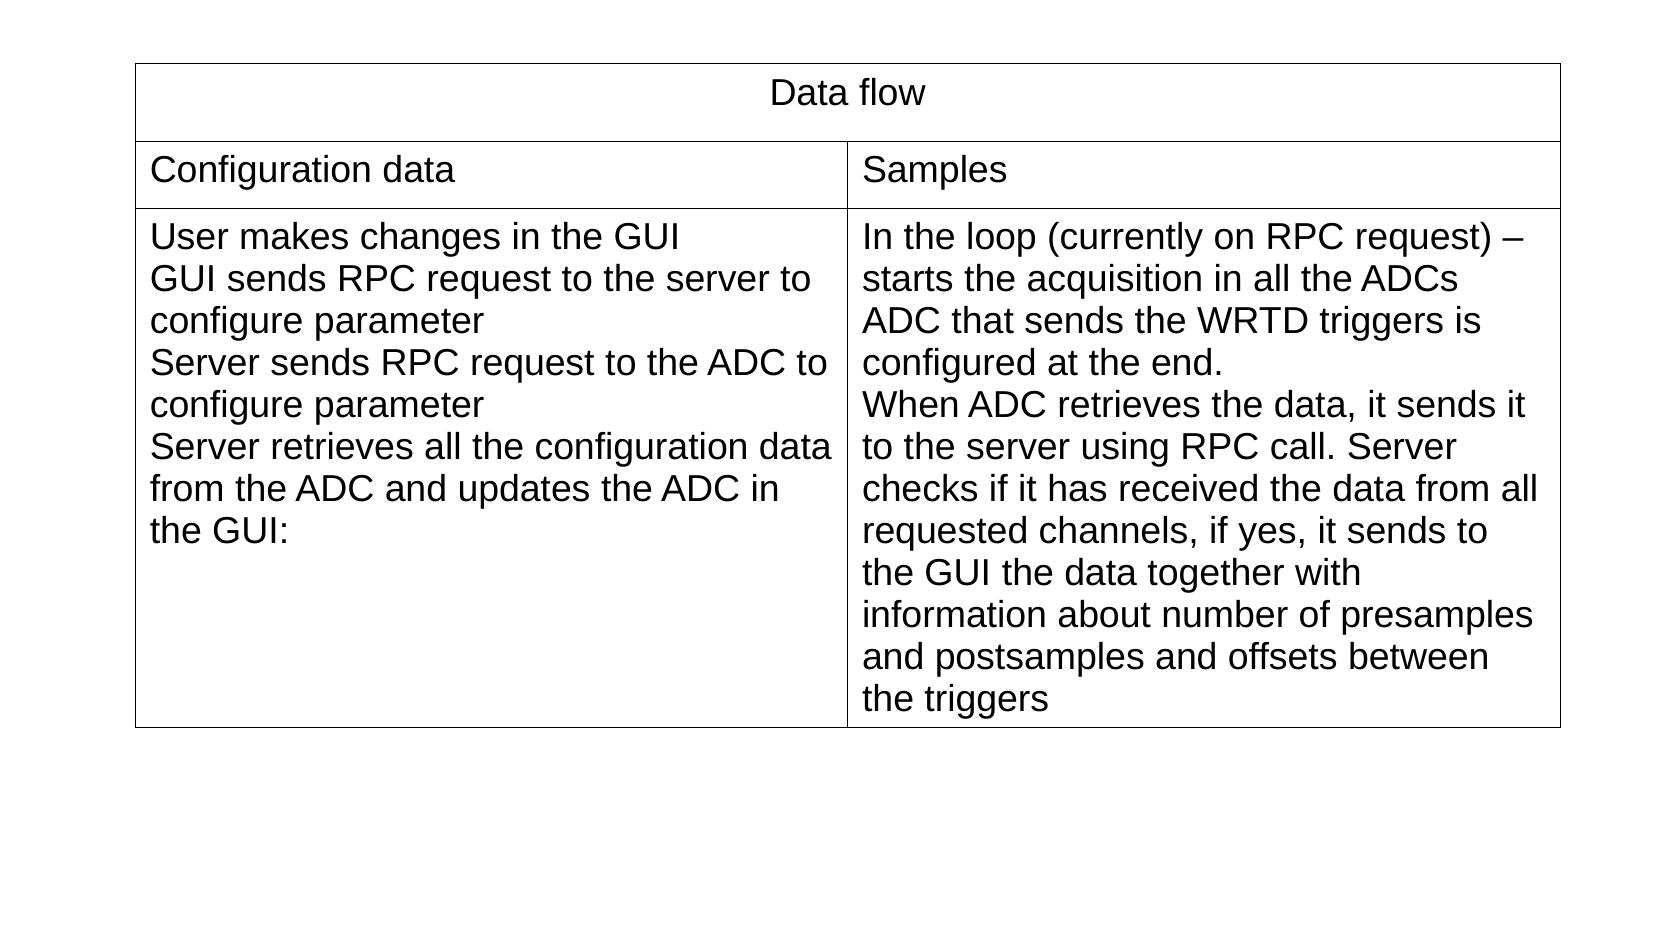

| Data flow | |
| --- | --- |
| Configuration data | Samples |
| User makes changes in the GUI GUI sends RPC request to the server to configure parameter Server sends RPC request to the ADC to configure parameter Server retrieves all the configuration data from the ADC and updates the ADC in the GUI: | In the loop (currently on RPC request) – starts the acquisition in all the ADCs ADC that sends the WRTD triggers is configured at the end. When ADC retrieves the data, it sends it to the server using RPC call. Server checks if it has received the data from all requested channels, if yes, it sends to the GUI the data together with information about number of presamples and postsamples and offsets between the triggers |